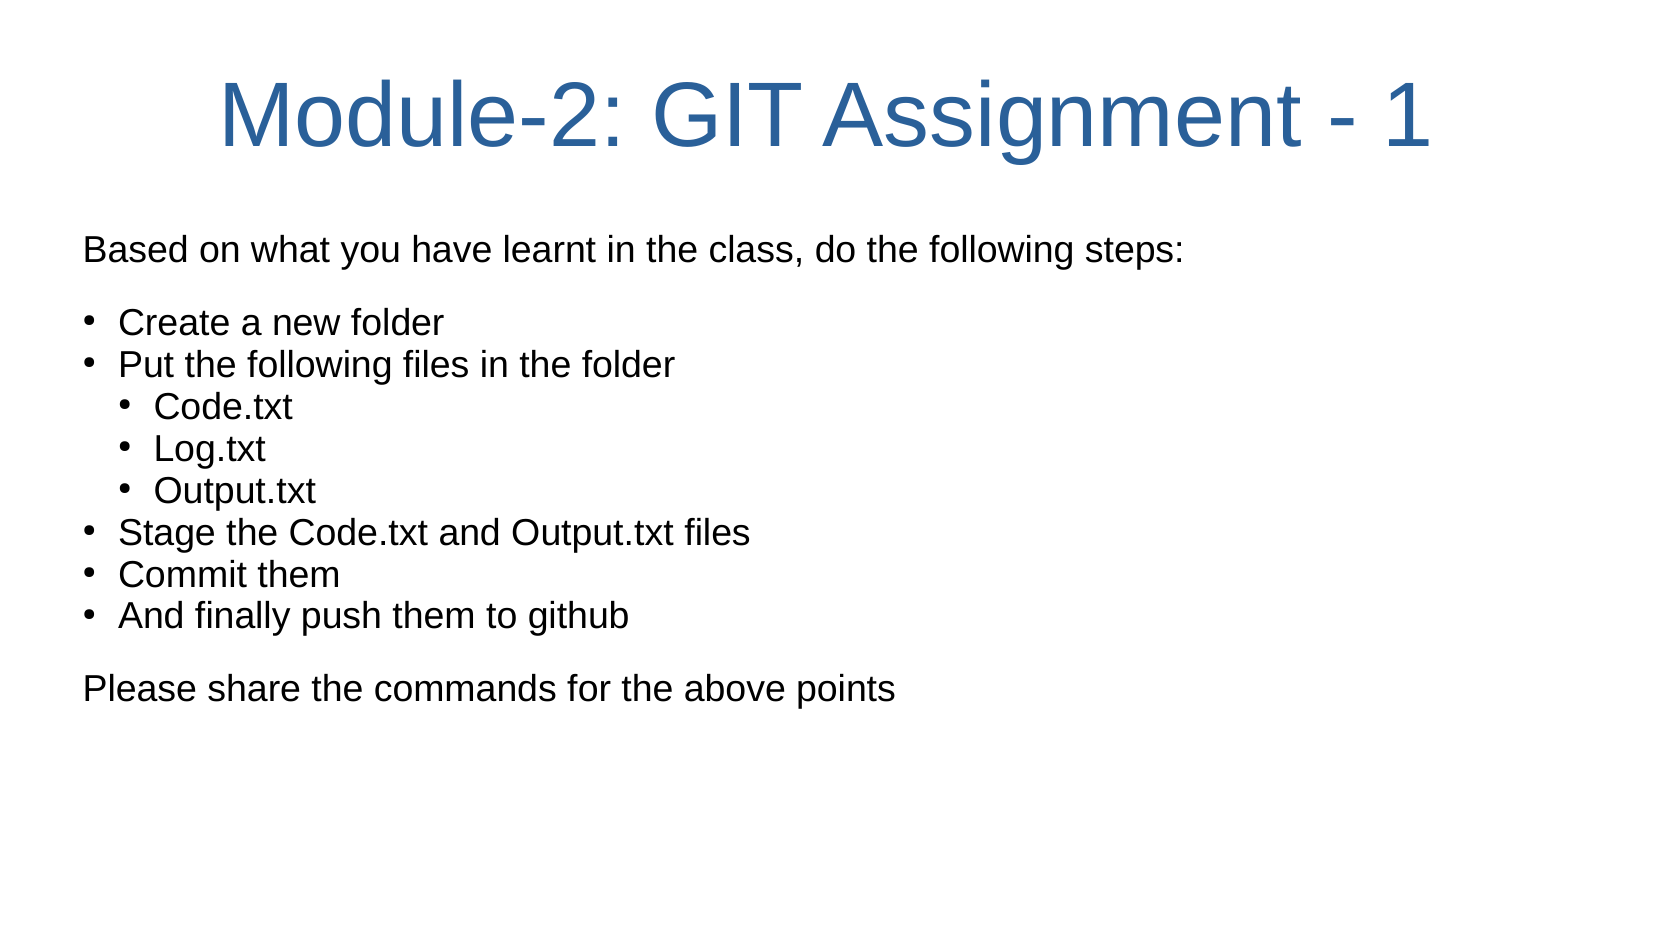

# Module-2: GIT Assignment - 1
Based on what you have learnt in the class, do the following steps:
Create a new folder
Put the following files in the folder
Code.txt
Log.txt
Output.txt
Stage the Code.txt and Output.txt files
Commit them
And finally push them to github
Please share the commands for the above points